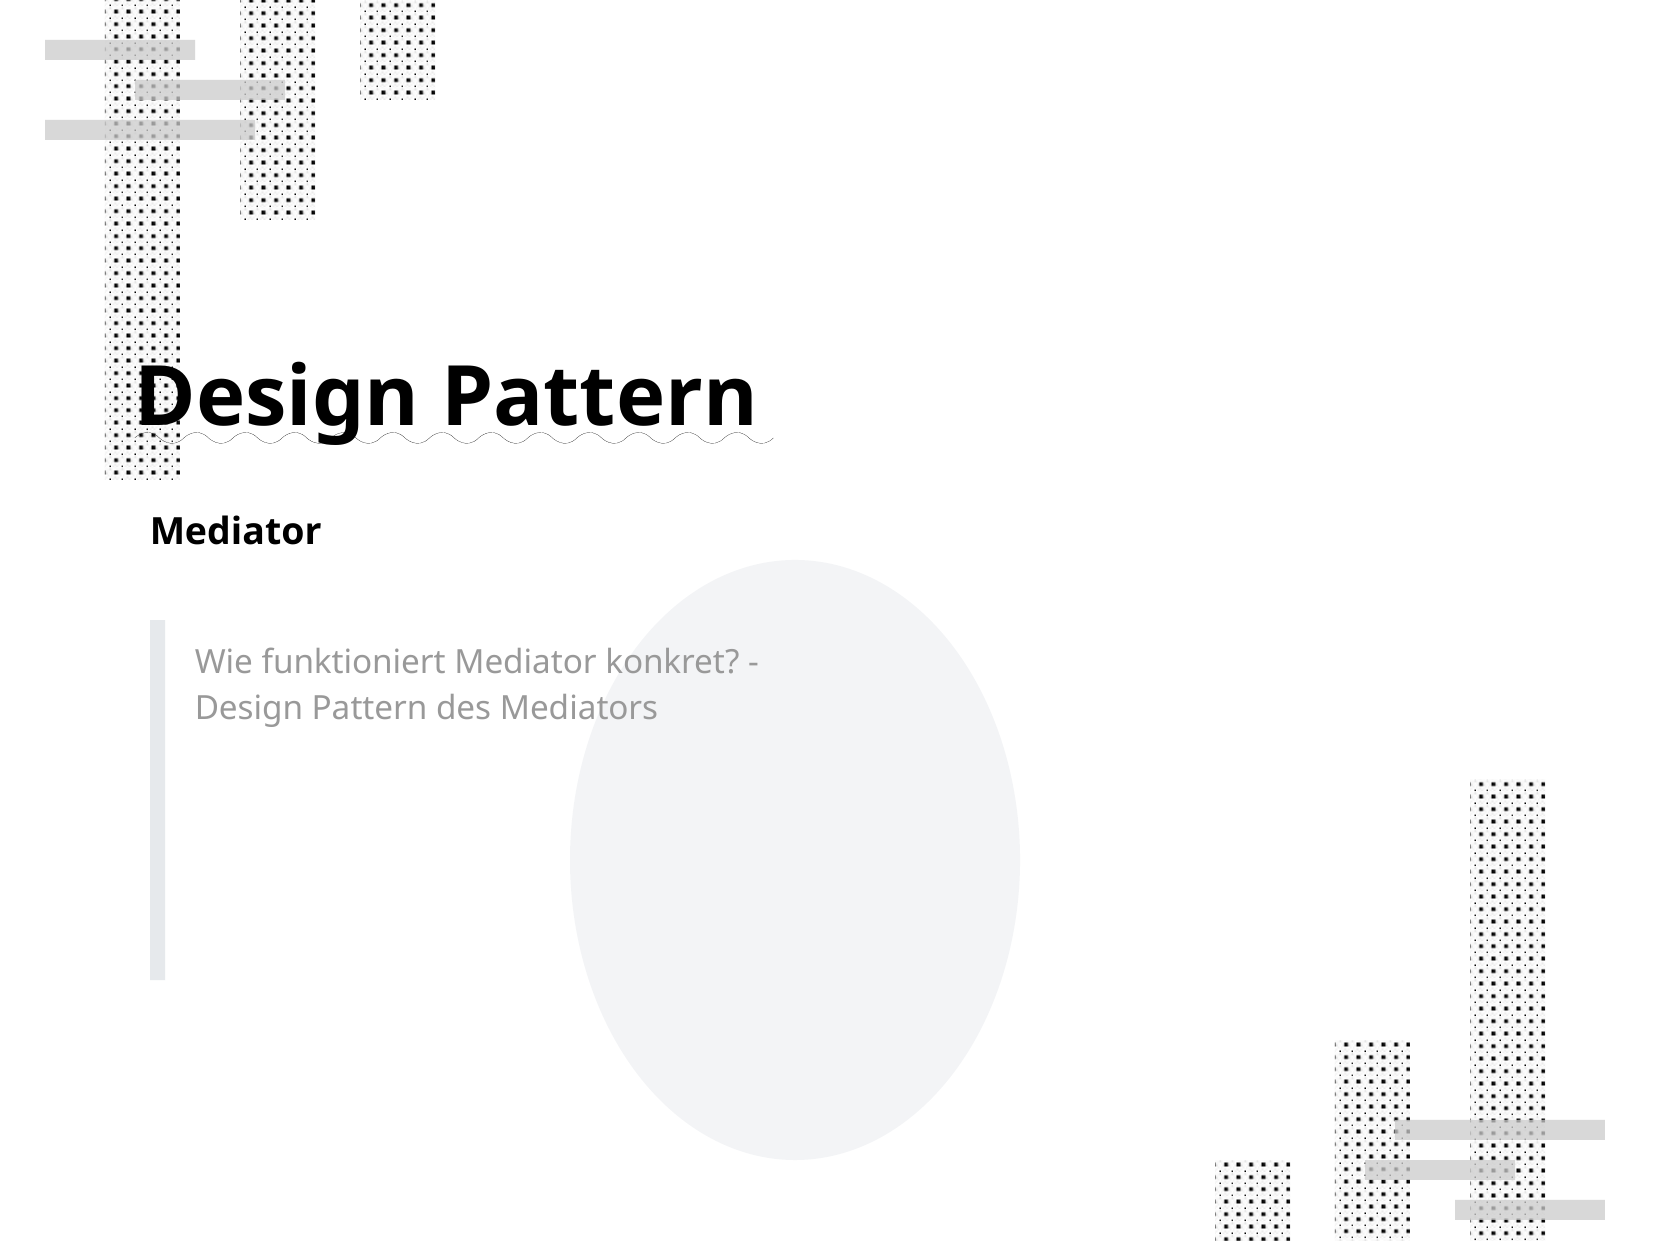

Design Pattern
Mediator
Wie funktioniert Mediator konkret? -
Design Pattern des Mediators